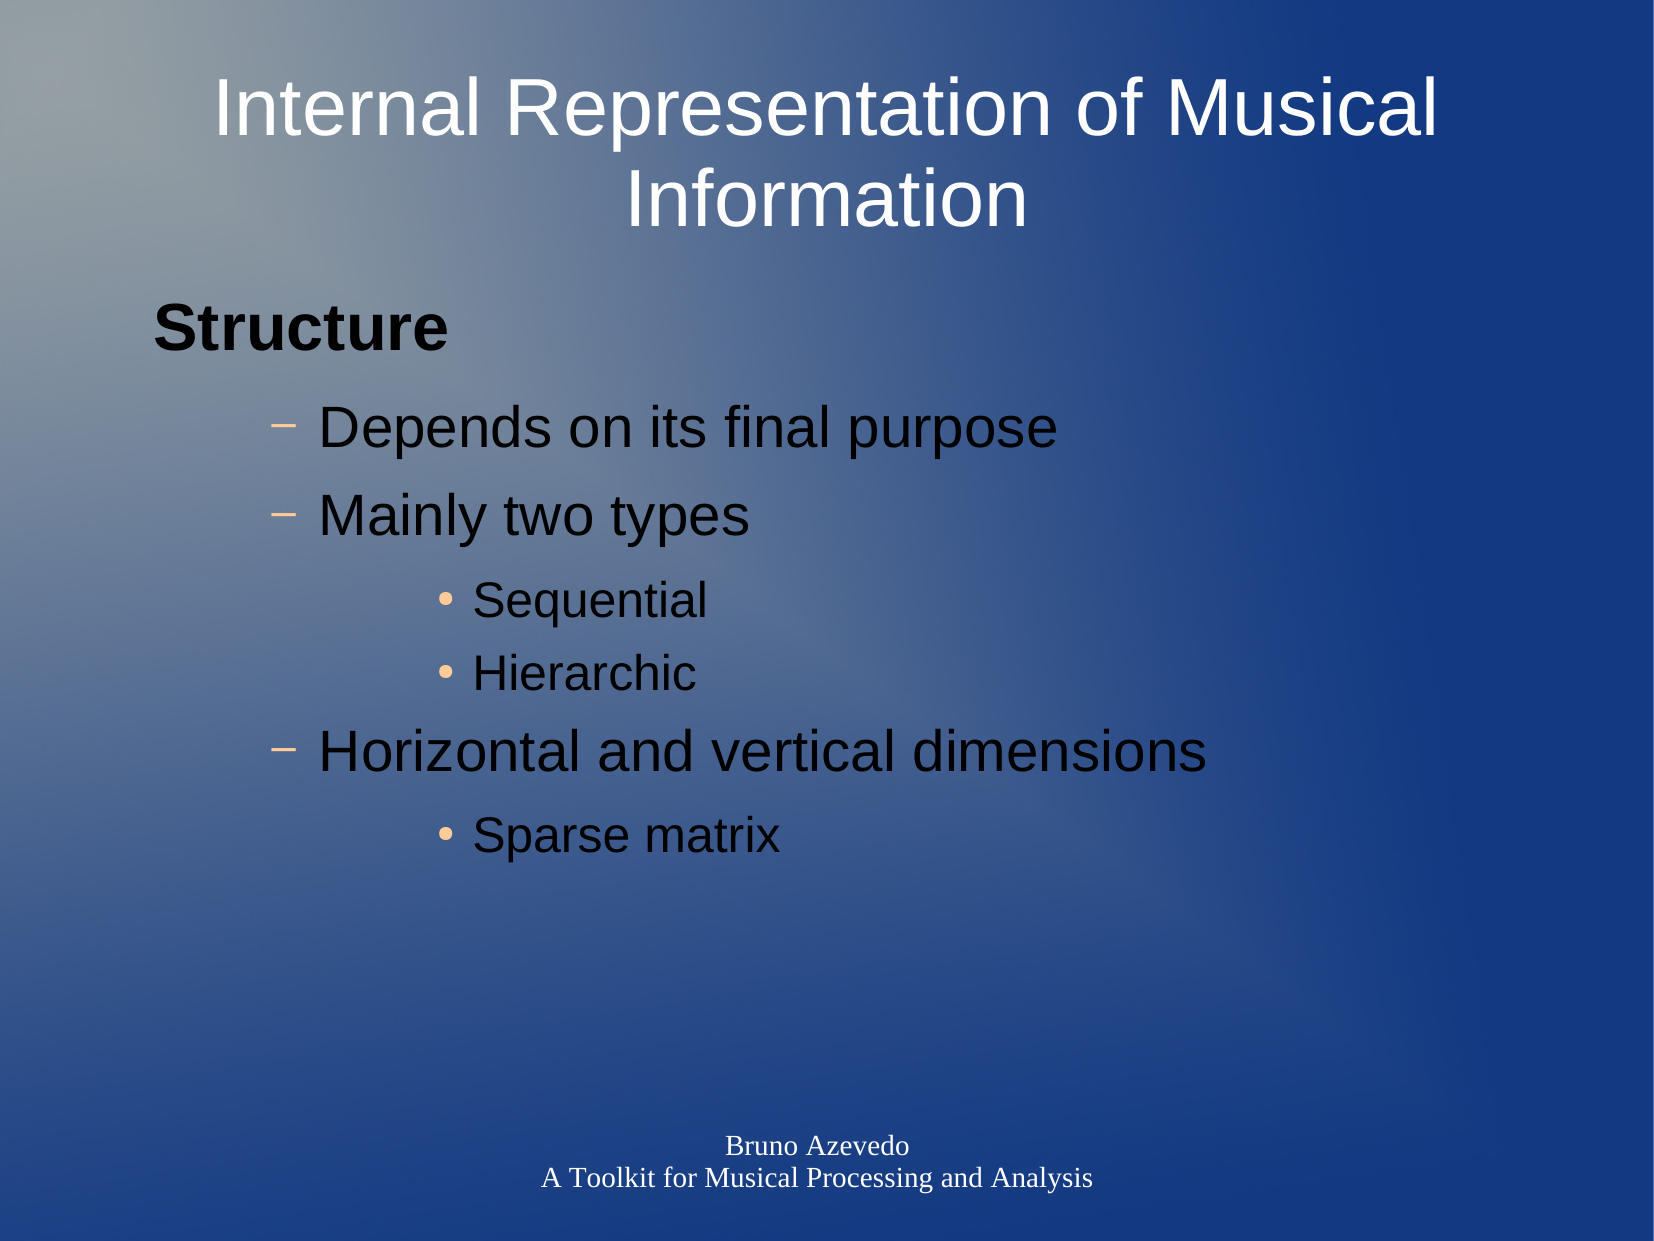

# Internal Representation of Musical Information
Structure
Depends on its final purpose
Mainly two types
Sequential
Hierarchic
Horizontal and vertical dimensions
Sparse matrix